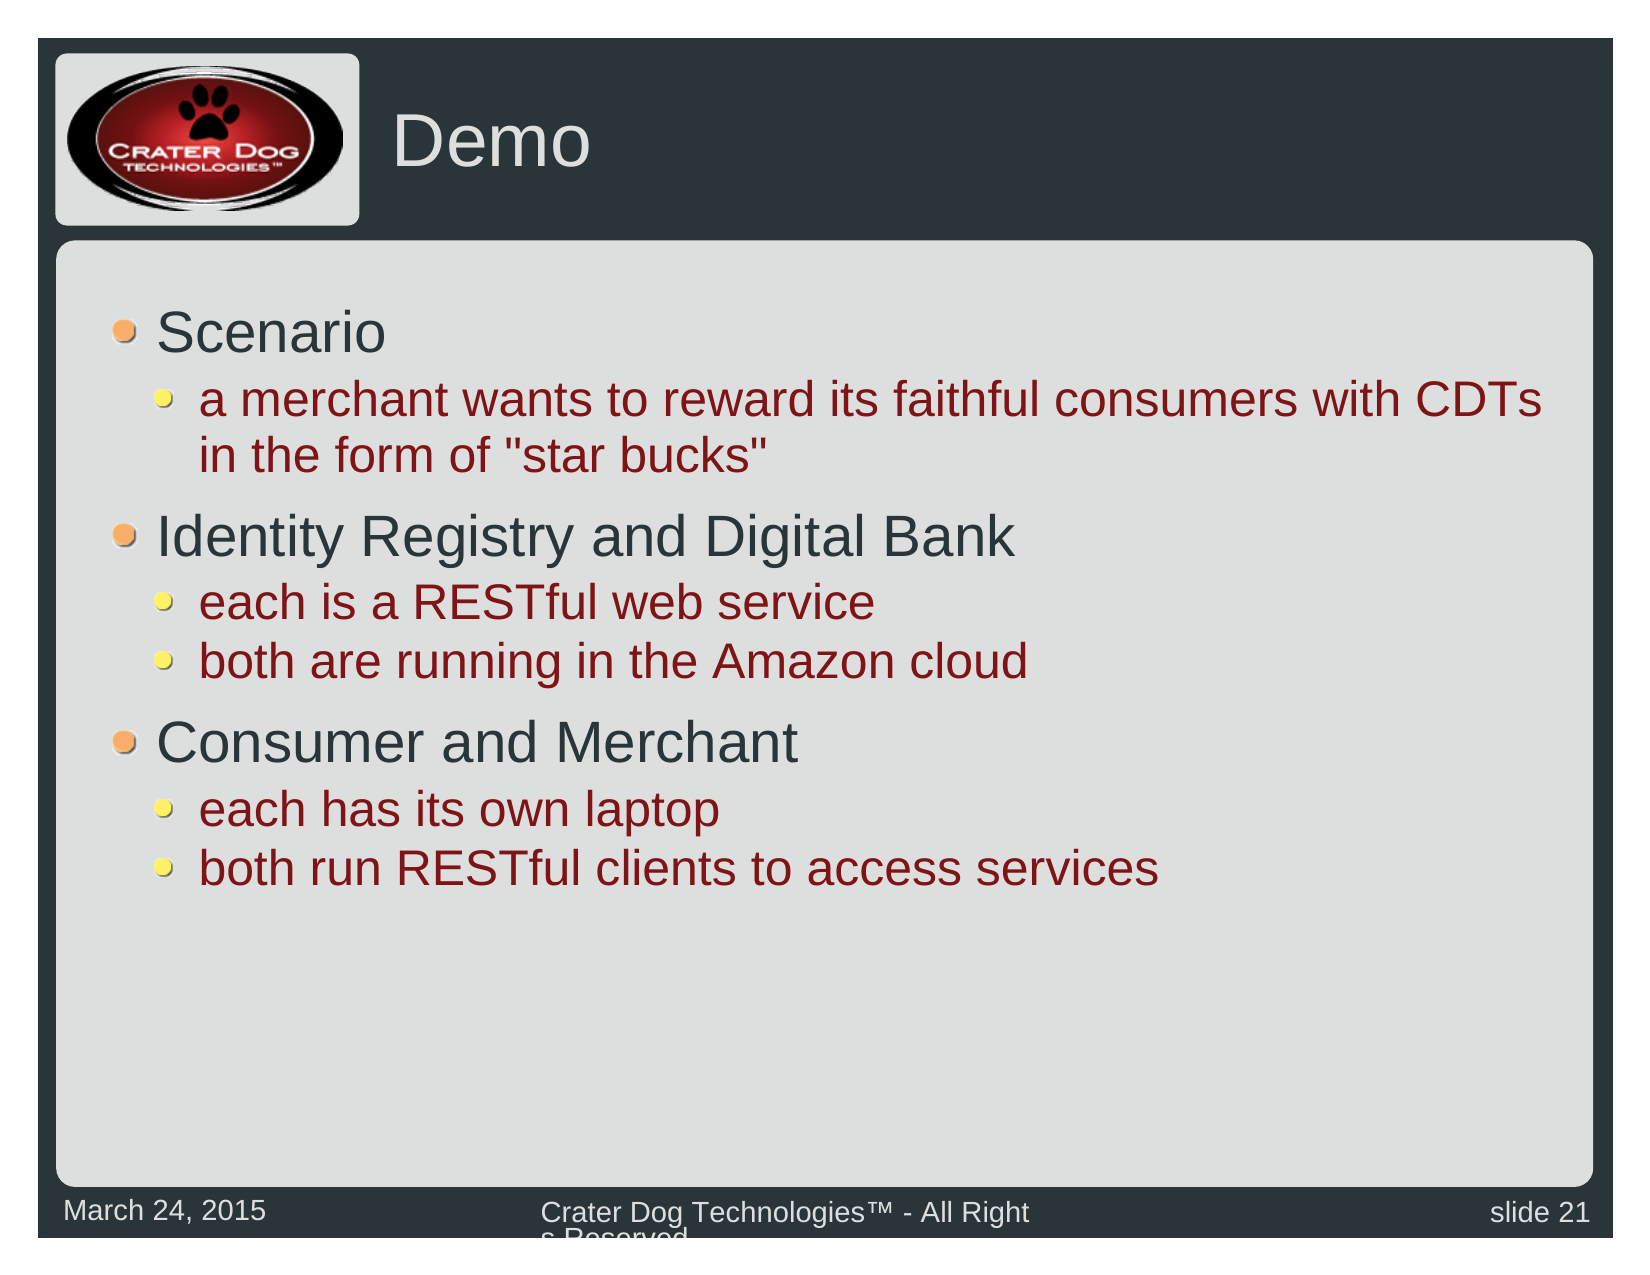

# Demo
Scenario
a merchant wants to reward its faithful consumers with CDTs in the form of "star bucks"
Identity Registry and Digital Bank
each is a RESTful web service
both are running in the Amazon cloud
Consumer and Merchant
each has its own laptop
both run RESTful clients to access services
Crater Dog Technologies™ - All Rights Reserved
21